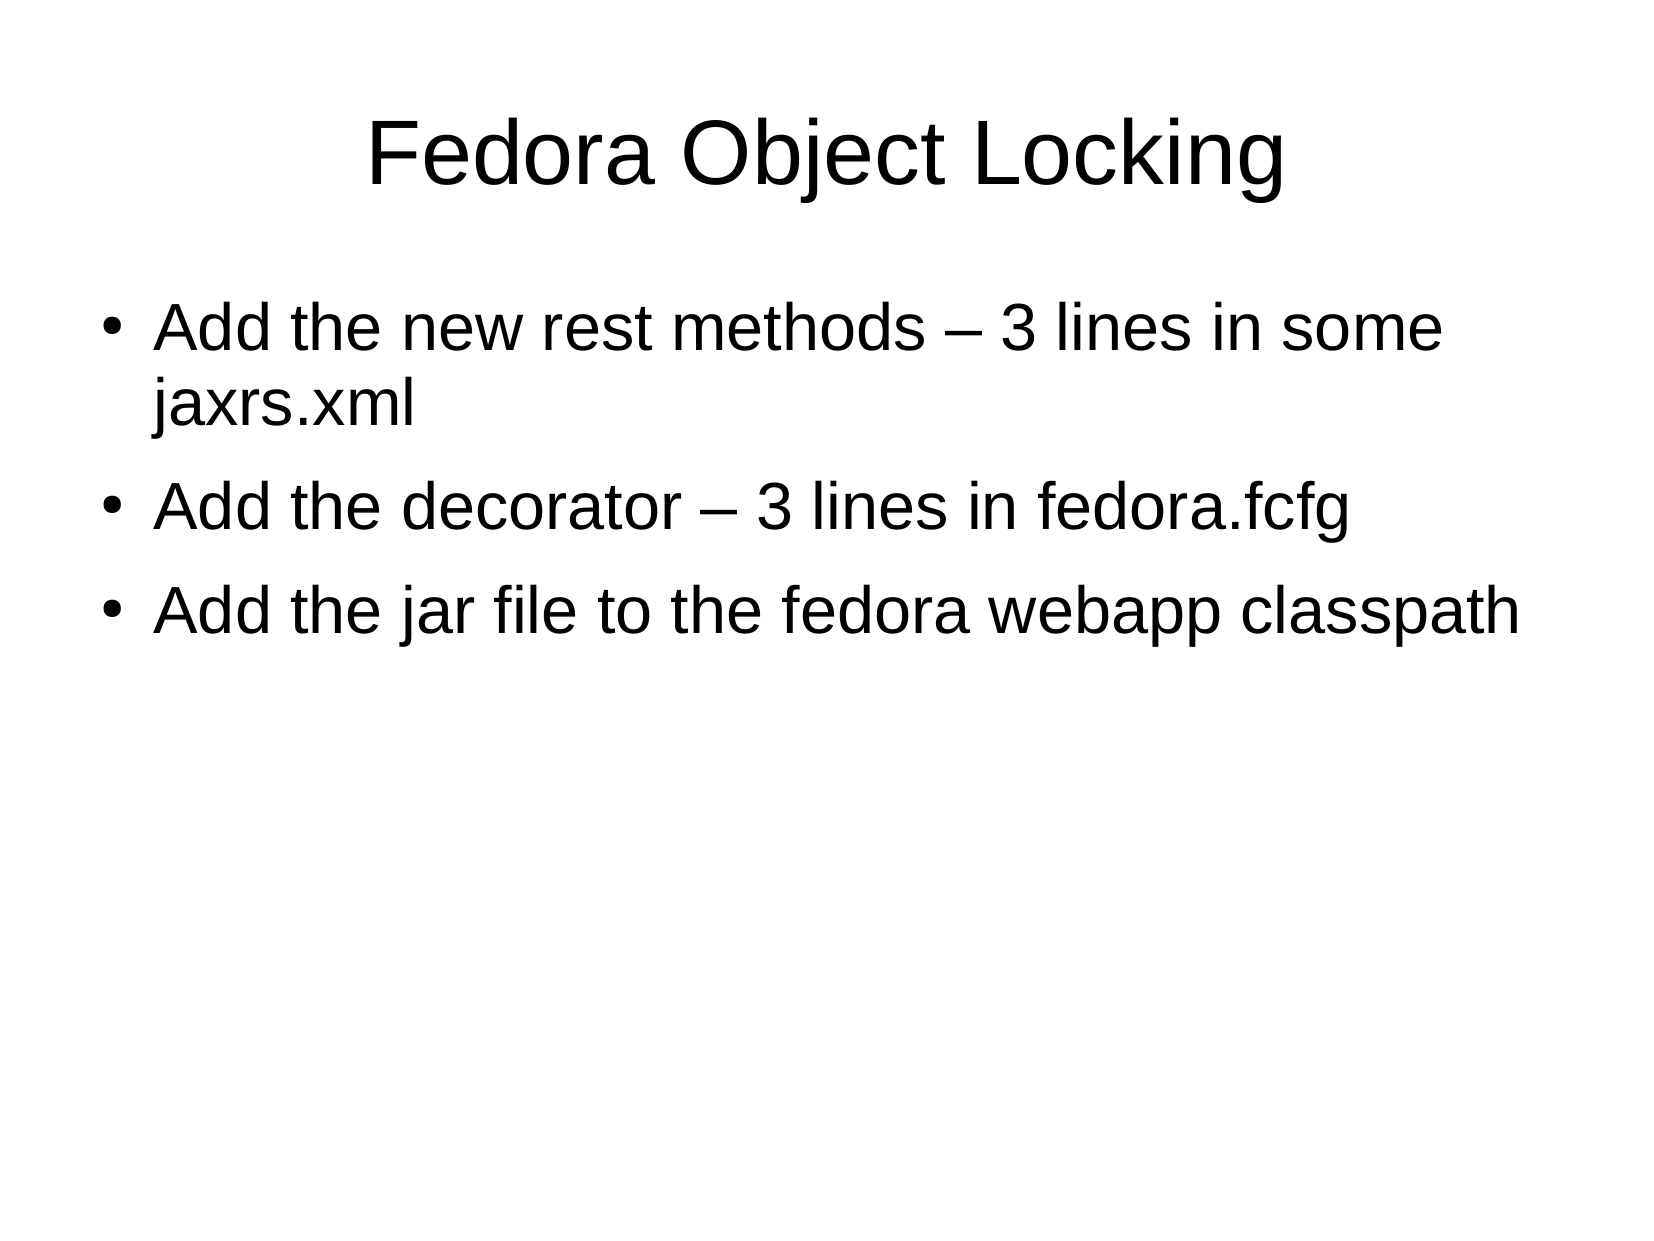

# Fedora Object Locking
Add the new rest methods – 3 lines in some jaxrs.xml
Add the decorator – 3 lines in fedora.fcfg
Add the jar file to the fedora webapp classpath